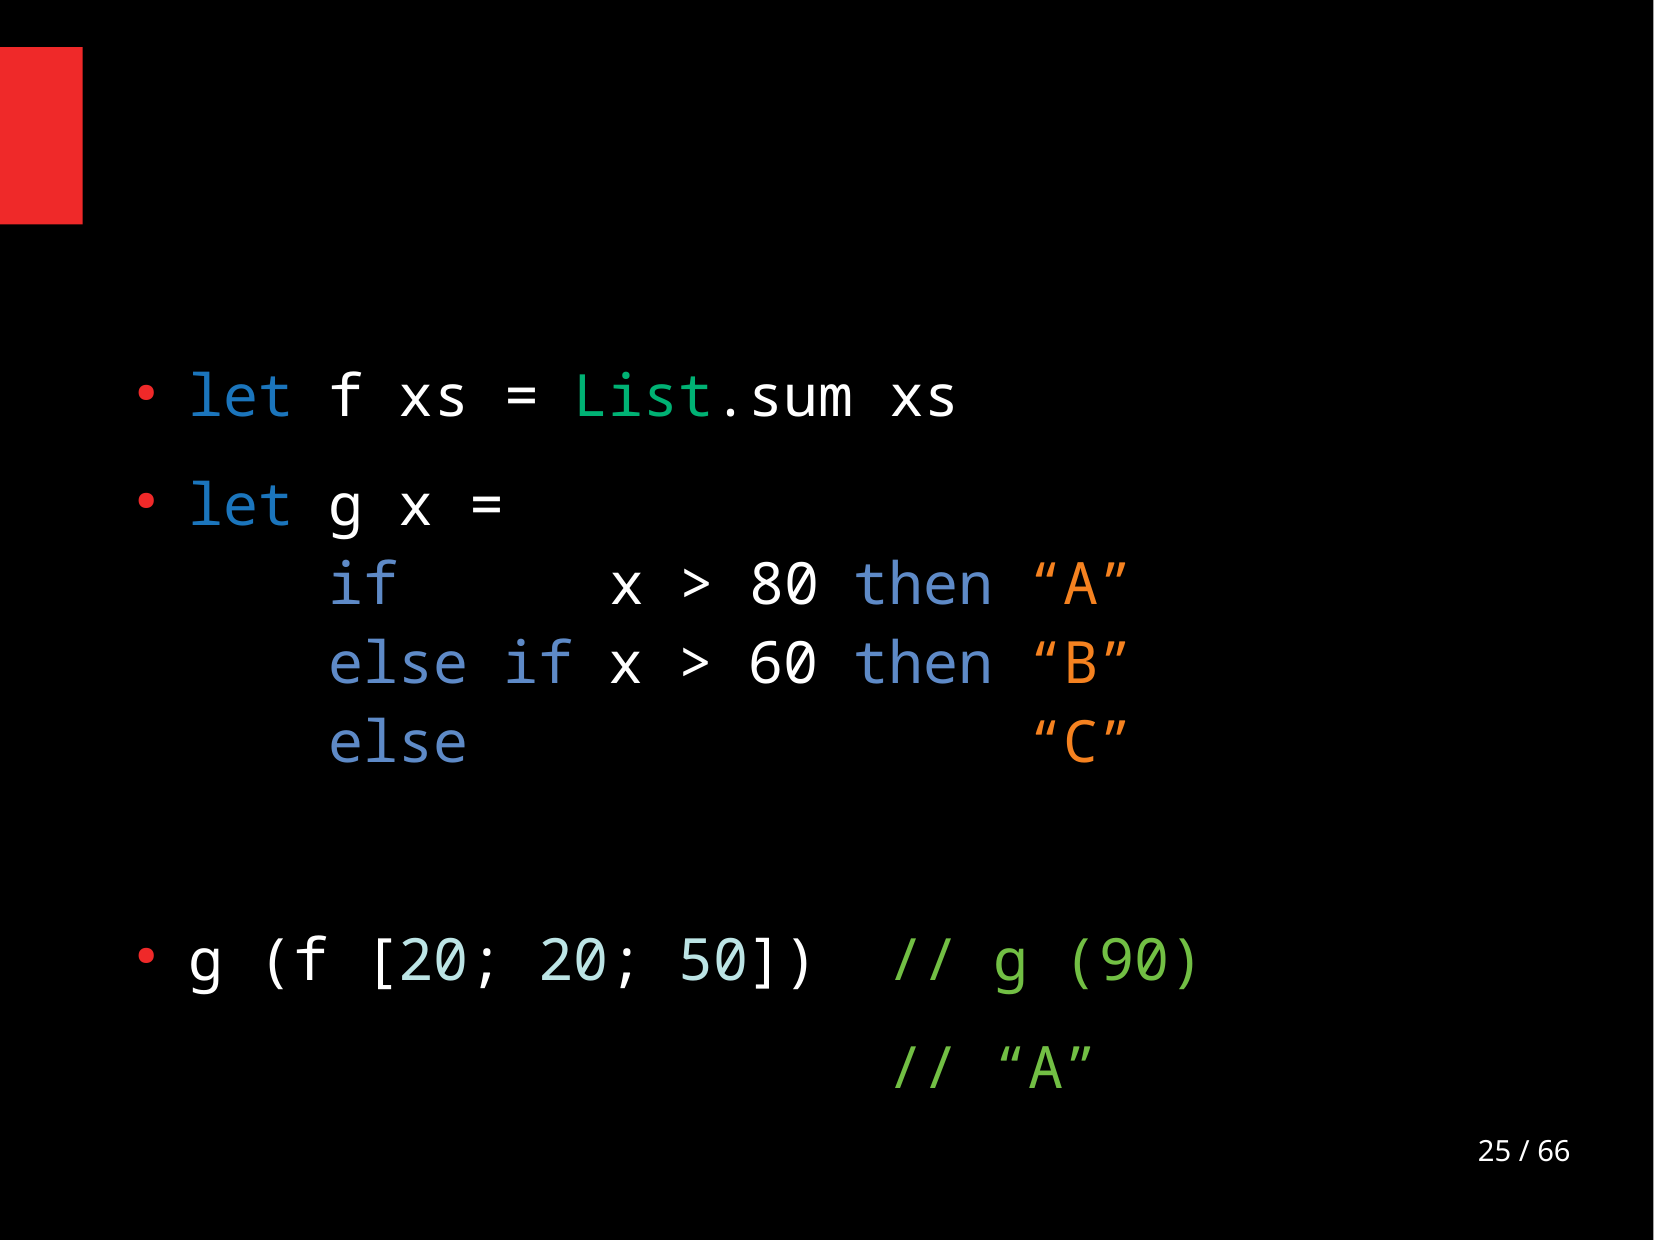

# let f xs = List.sum xs
let g x =
 if x > 80 then “A”
 else if x > 60 then “B”
 else “C”
g (f [20; 20; 50]) // g (90)
 // “A”
25